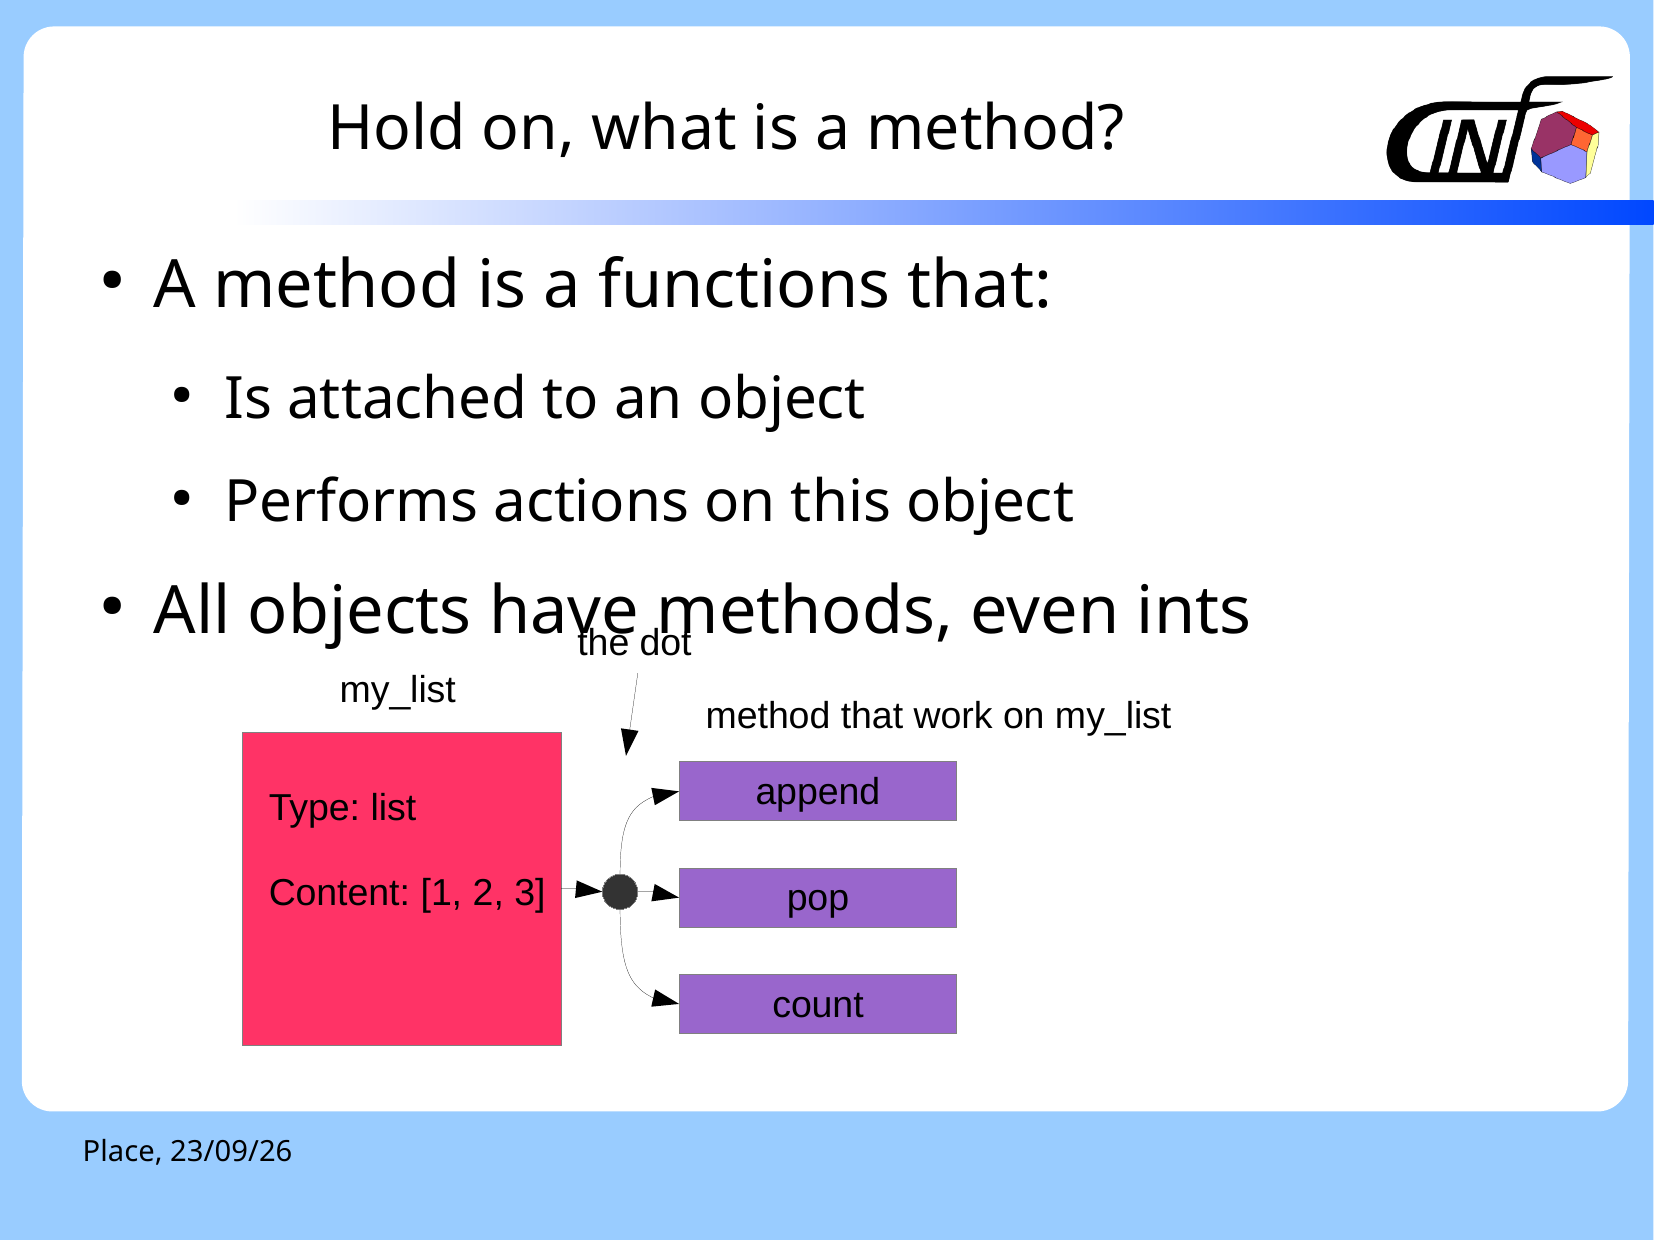

# Hold on, what is a method?
A method is a functions that:
Is attached to an object
Performs actions on this object
All objects have methods, even ints
the dot
my_list
method that work on my_list
append
Type: list
Content: [1, 2, 3]
pop
count